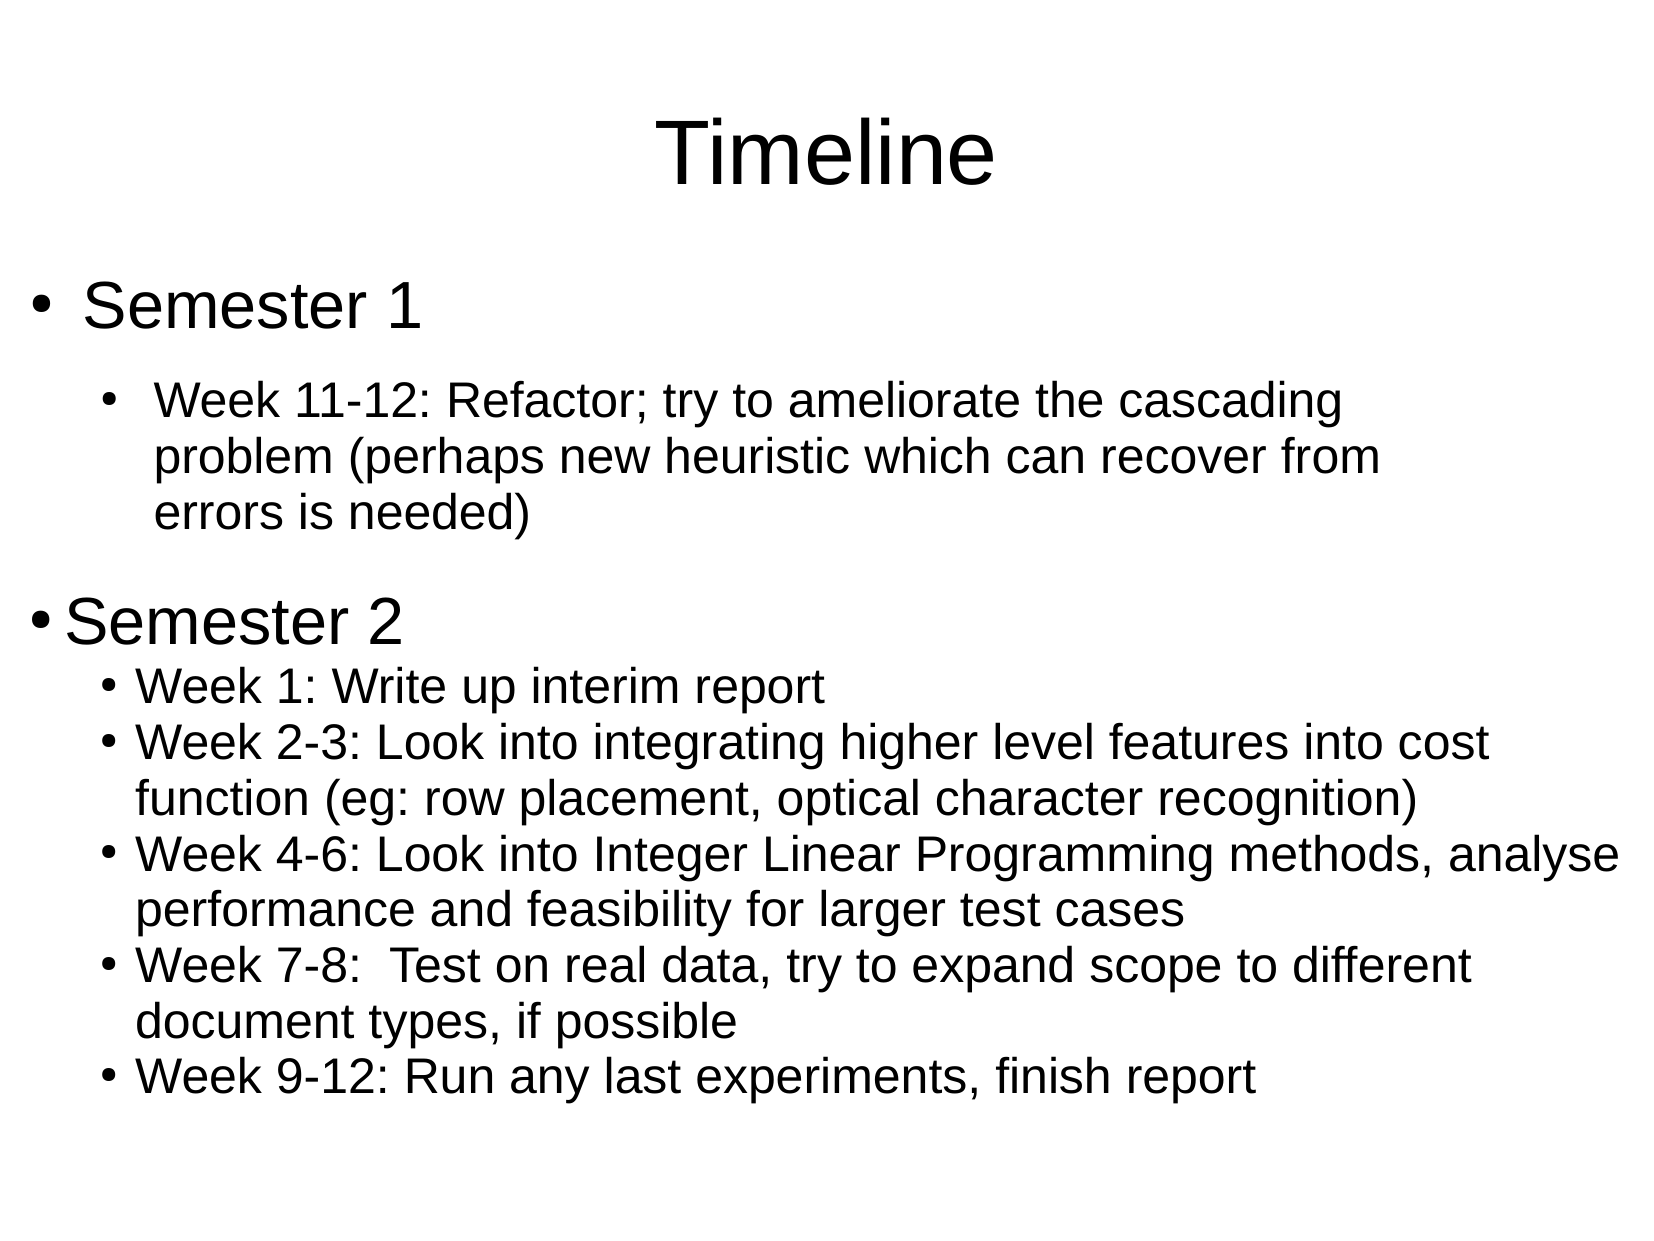

# Timeline
Semester 1
Week 11-12: Refactor; try to ameliorate the cascading problem (perhaps new heuristic which can recover from errors is needed)
Semester 2
Week 1: Write up interim report
Week 2-3: Look into integrating higher level features into cost function (eg: row placement, optical character recognition)
Week 4-6: Look into Integer Linear Programming methods, analyse performance and feasibility for larger test cases
Week 7-8: Test on real data, try to expand scope to different document types, if possible
Week 9-12: Run any last experiments, finish report